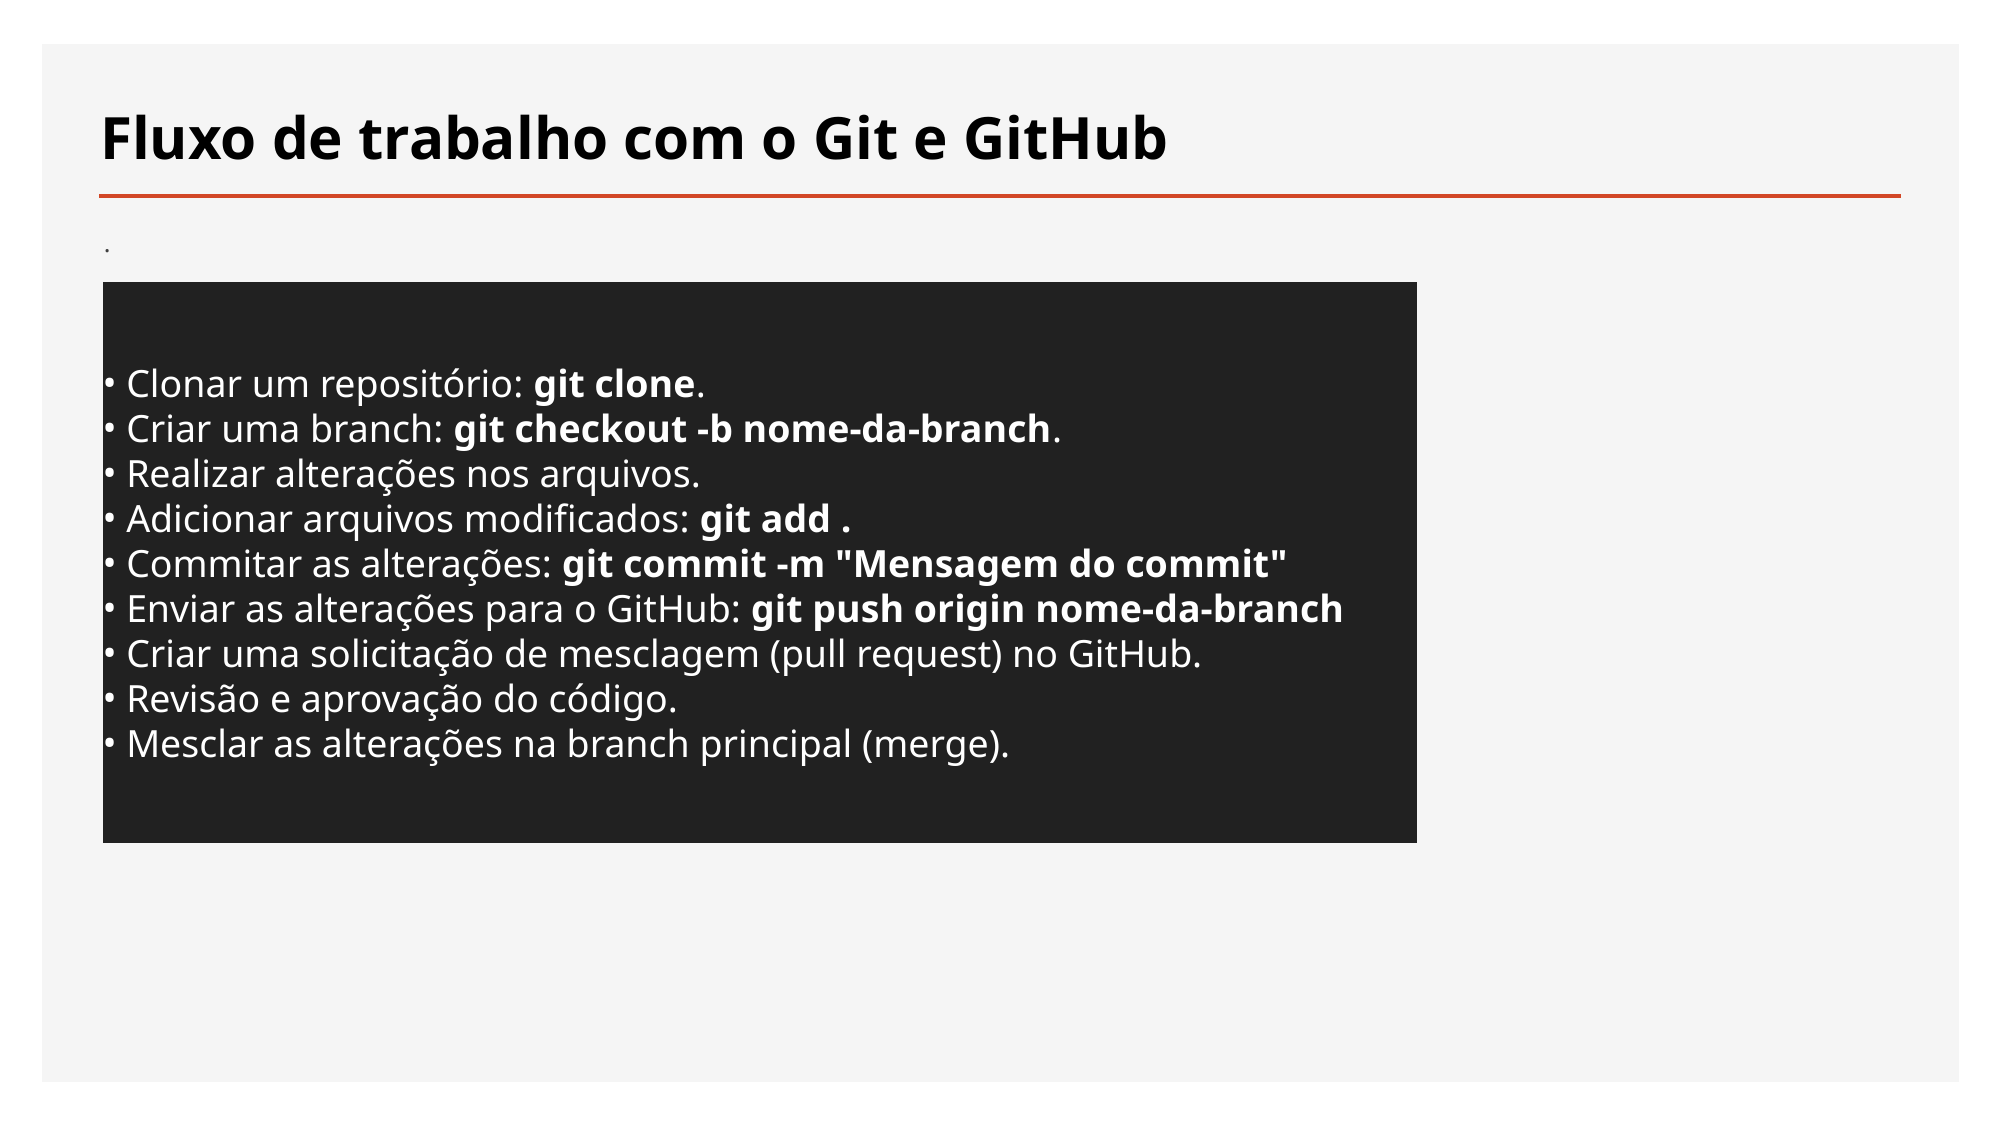

# Fluxo de trabalho com o Git e GitHub
.
 Clonar um repositório: git clone.
 Criar uma branch: git checkout -b nome-da-branch.
 Realizar alterações nos arquivos.
 Adicionar arquivos modificados: git add .
 Commitar as alterações: git commit -m "Mensagem do commit"
 Enviar as alterações para o GitHub: git push origin nome-da-branch
 Criar uma solicitação de mesclagem (pull request) no GitHub.
 Revisão e aprovação do código.
 Mesclar as alterações na branch principal (merge).